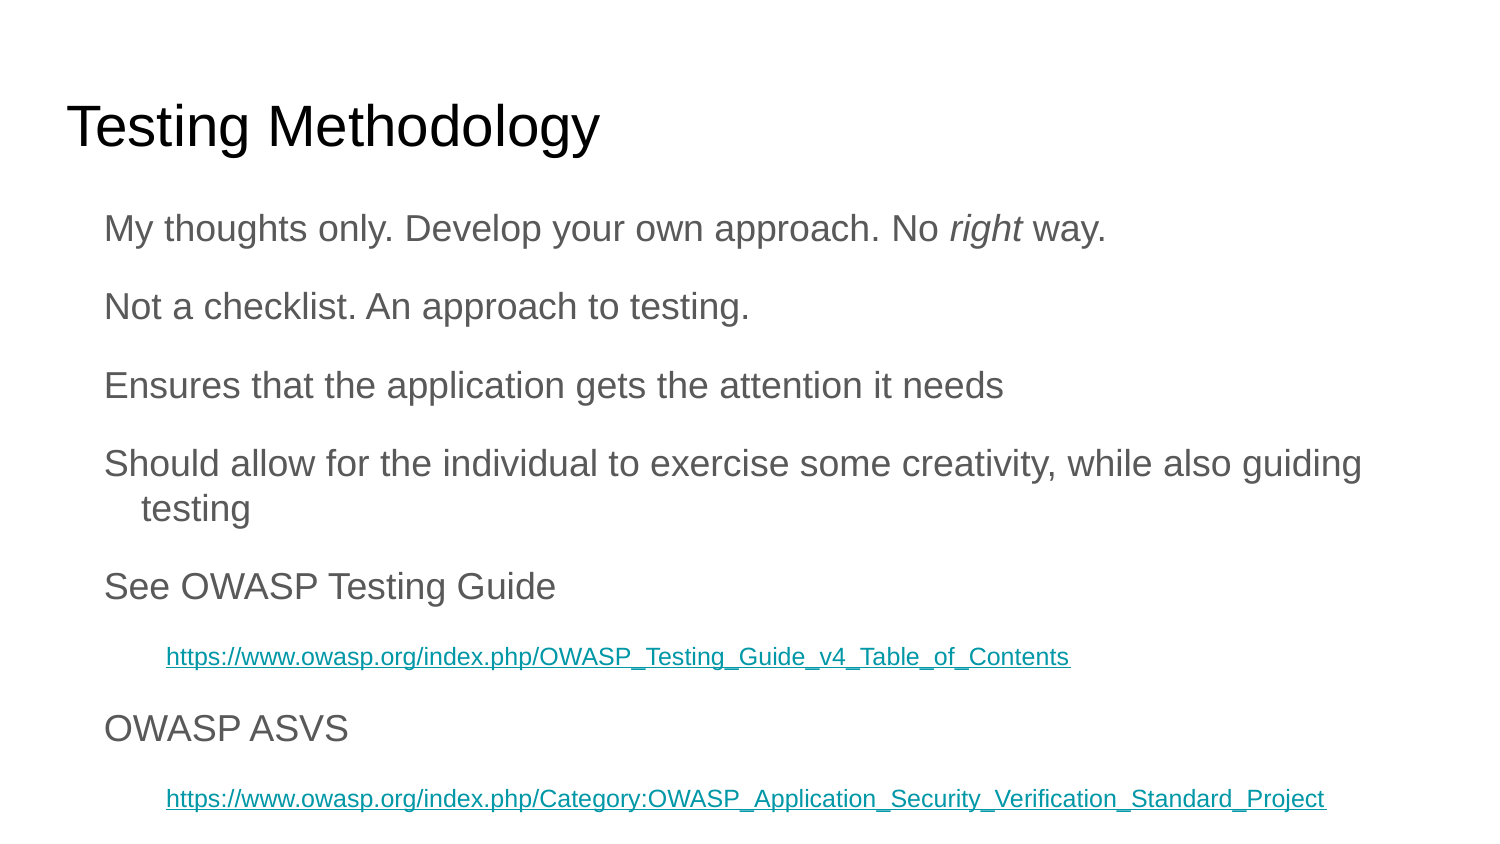

# Testing Methodology
My thoughts only. Develop your own approach. No right way.
Not a checklist. An approach to testing.
Ensures that the application gets the attention it needs
Should allow for the individual to exercise some creativity, while also guiding testing
See OWASP Testing Guide
https://www.owasp.org/index.php/OWASP_Testing_Guide_v4_Table_of_Contents
OWASP ASVS
https://www.owasp.org/index.php/Category:OWASP_Application_Security_Verification_Standard_Project